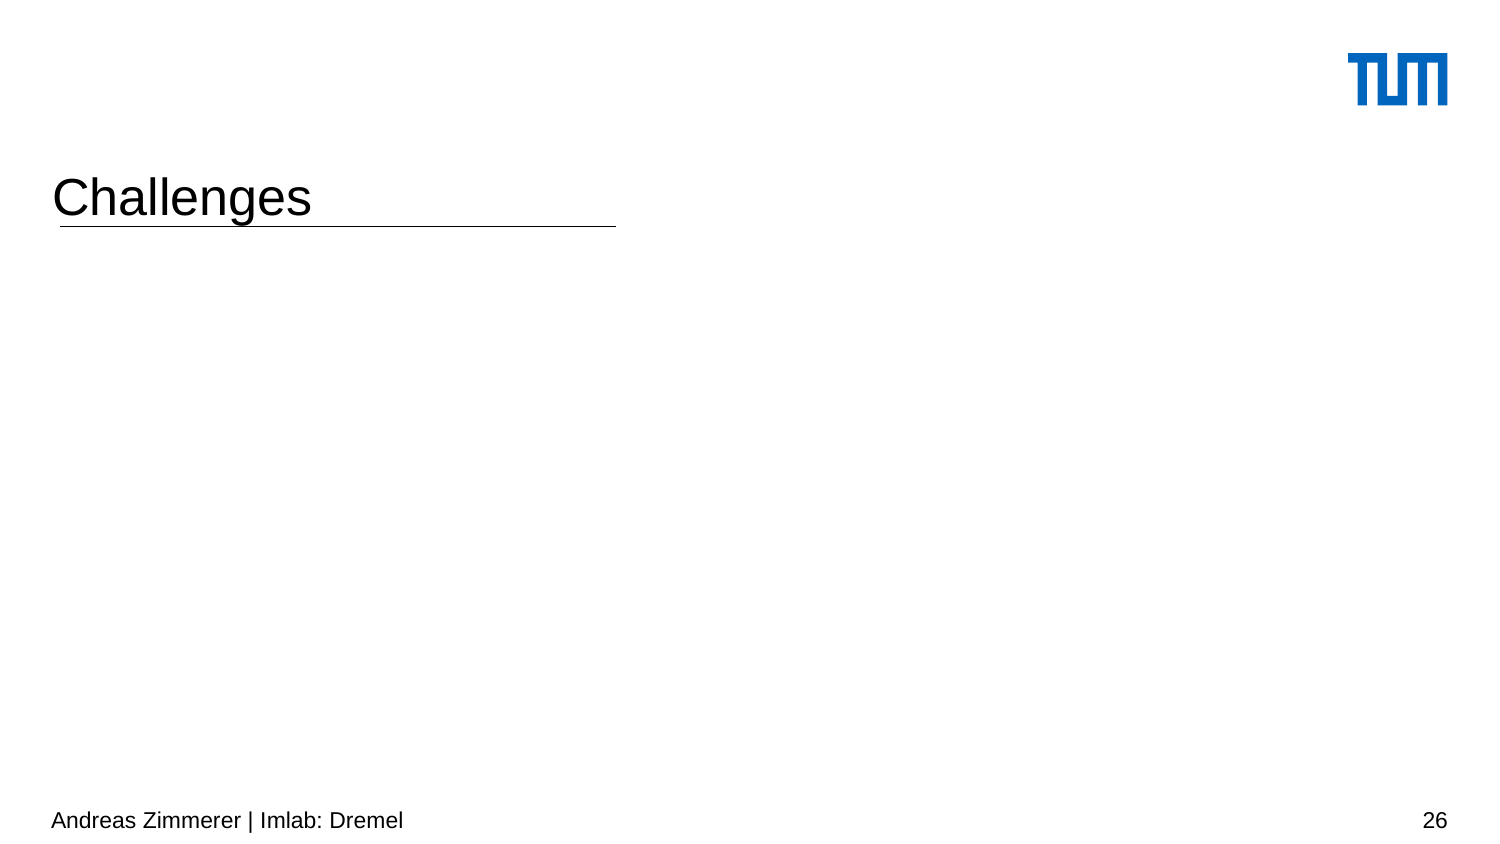

# Challenges
Andreas Zimmerer | Imlab: Dremel